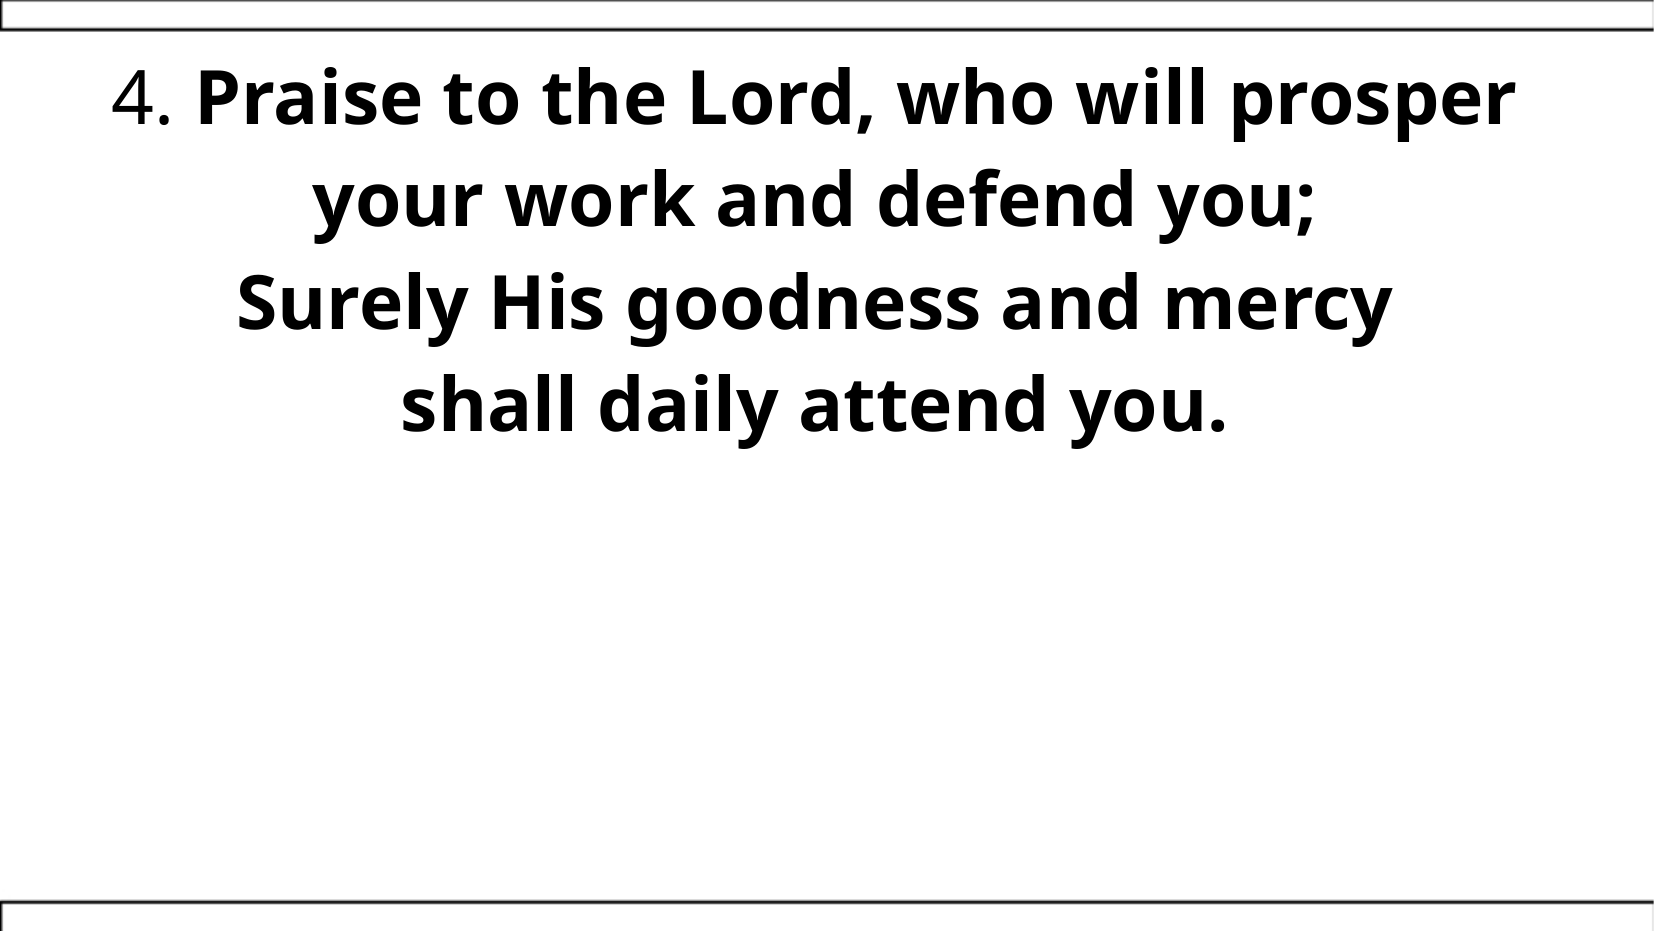

4. Praise to the Lord, who will prosper your work and defend you;
Surely His goodness and mercy
shall daily attend you.